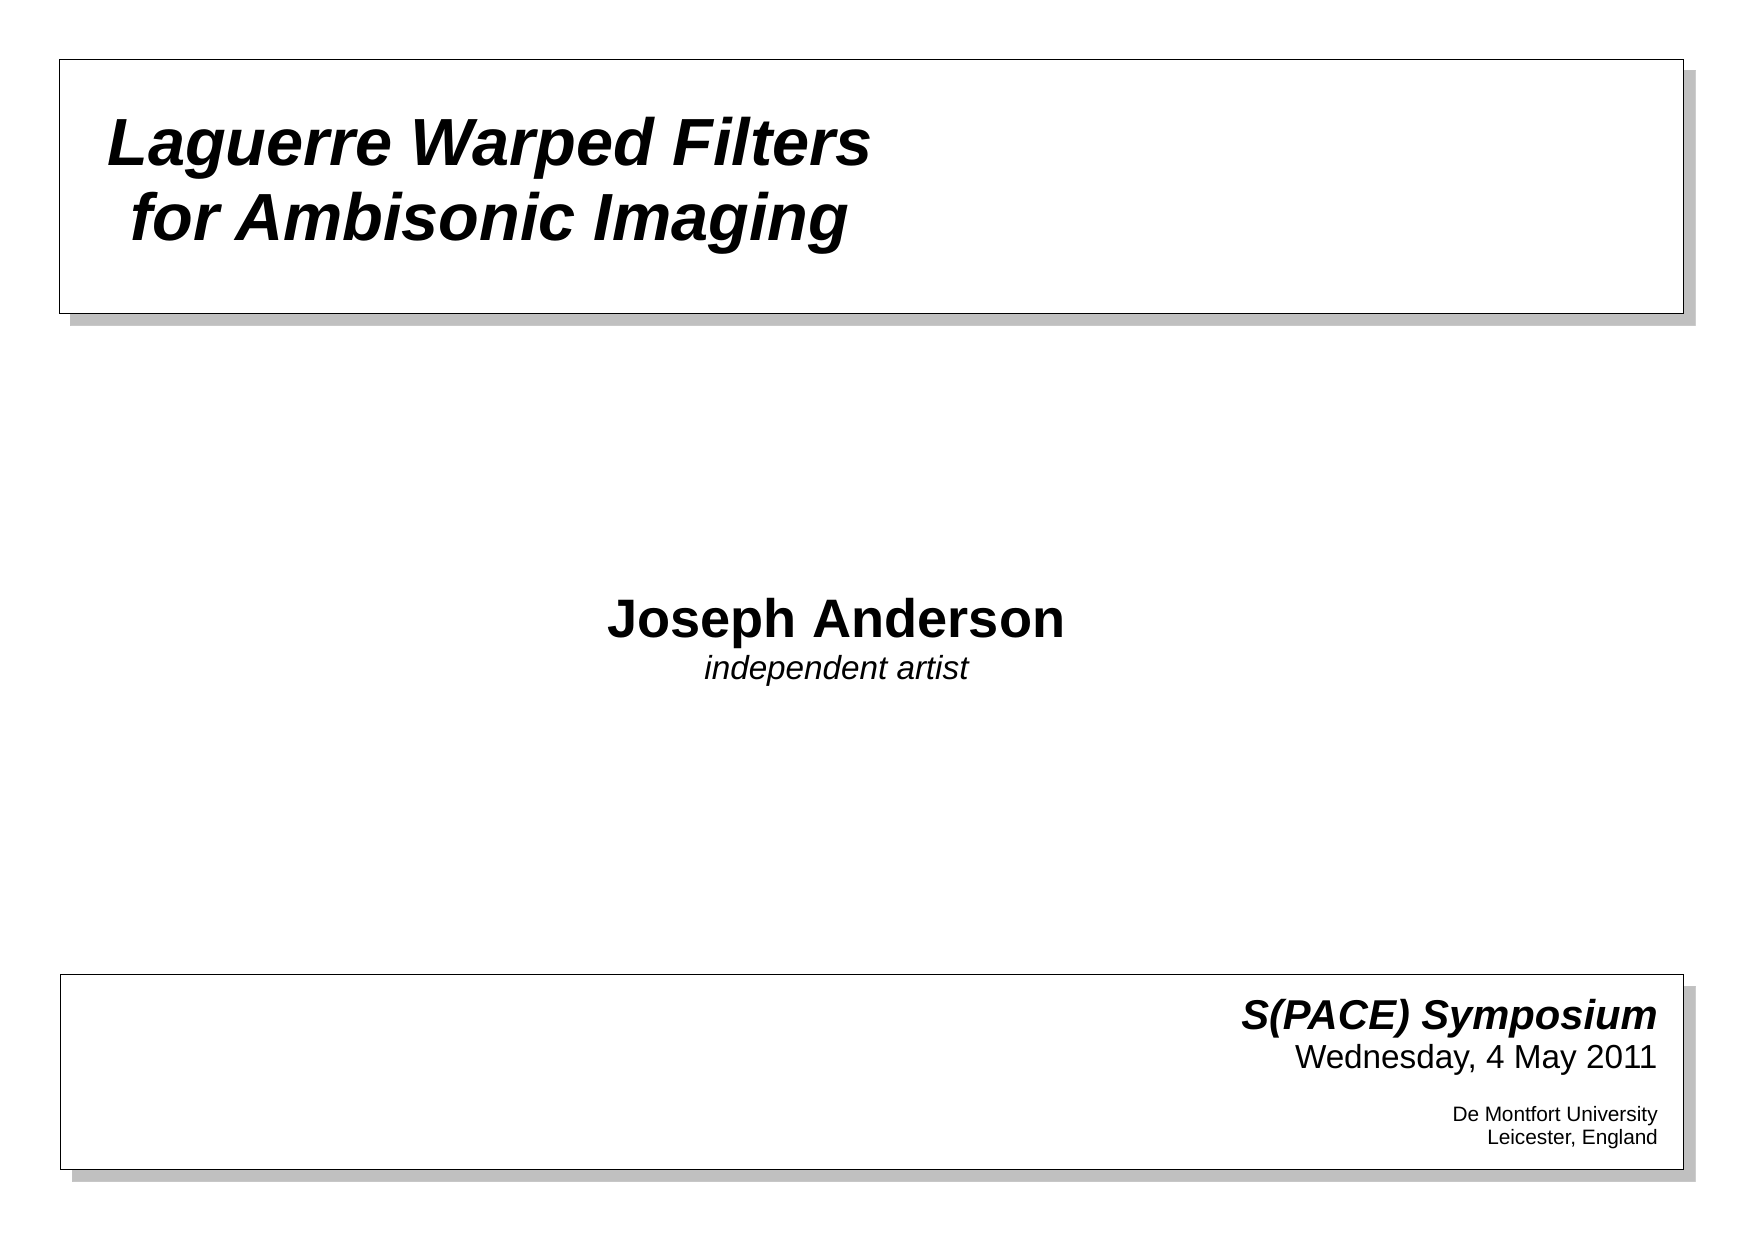

Laguerre Warped Filters
for Ambisonic Imaging
Joseph Anderson
independent artist
# S(PACE) Symposium Wednesday, 4 May 2011
De Montfort University
Leicester, England